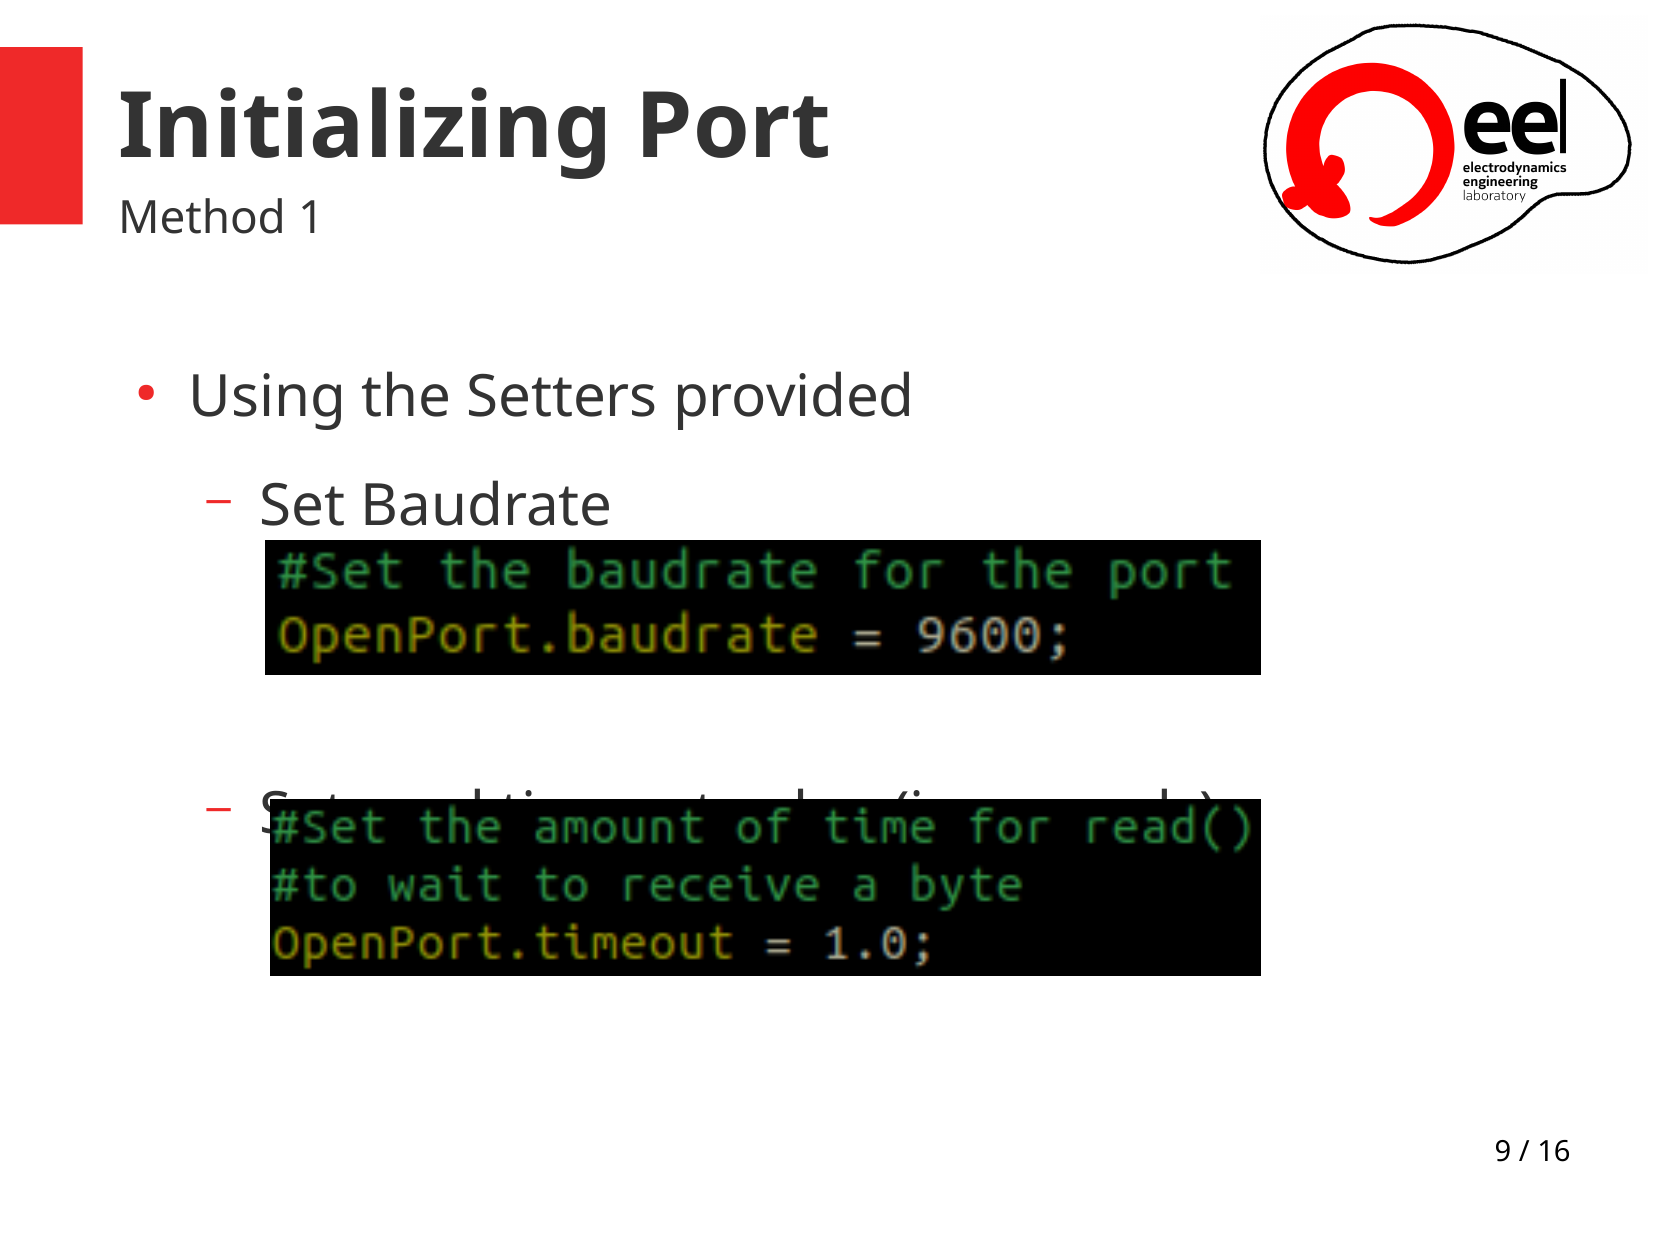

# Initializing Port Method 1
Using the Setters provided
Set Baudrate
Set read timeout value (in seconds)
9